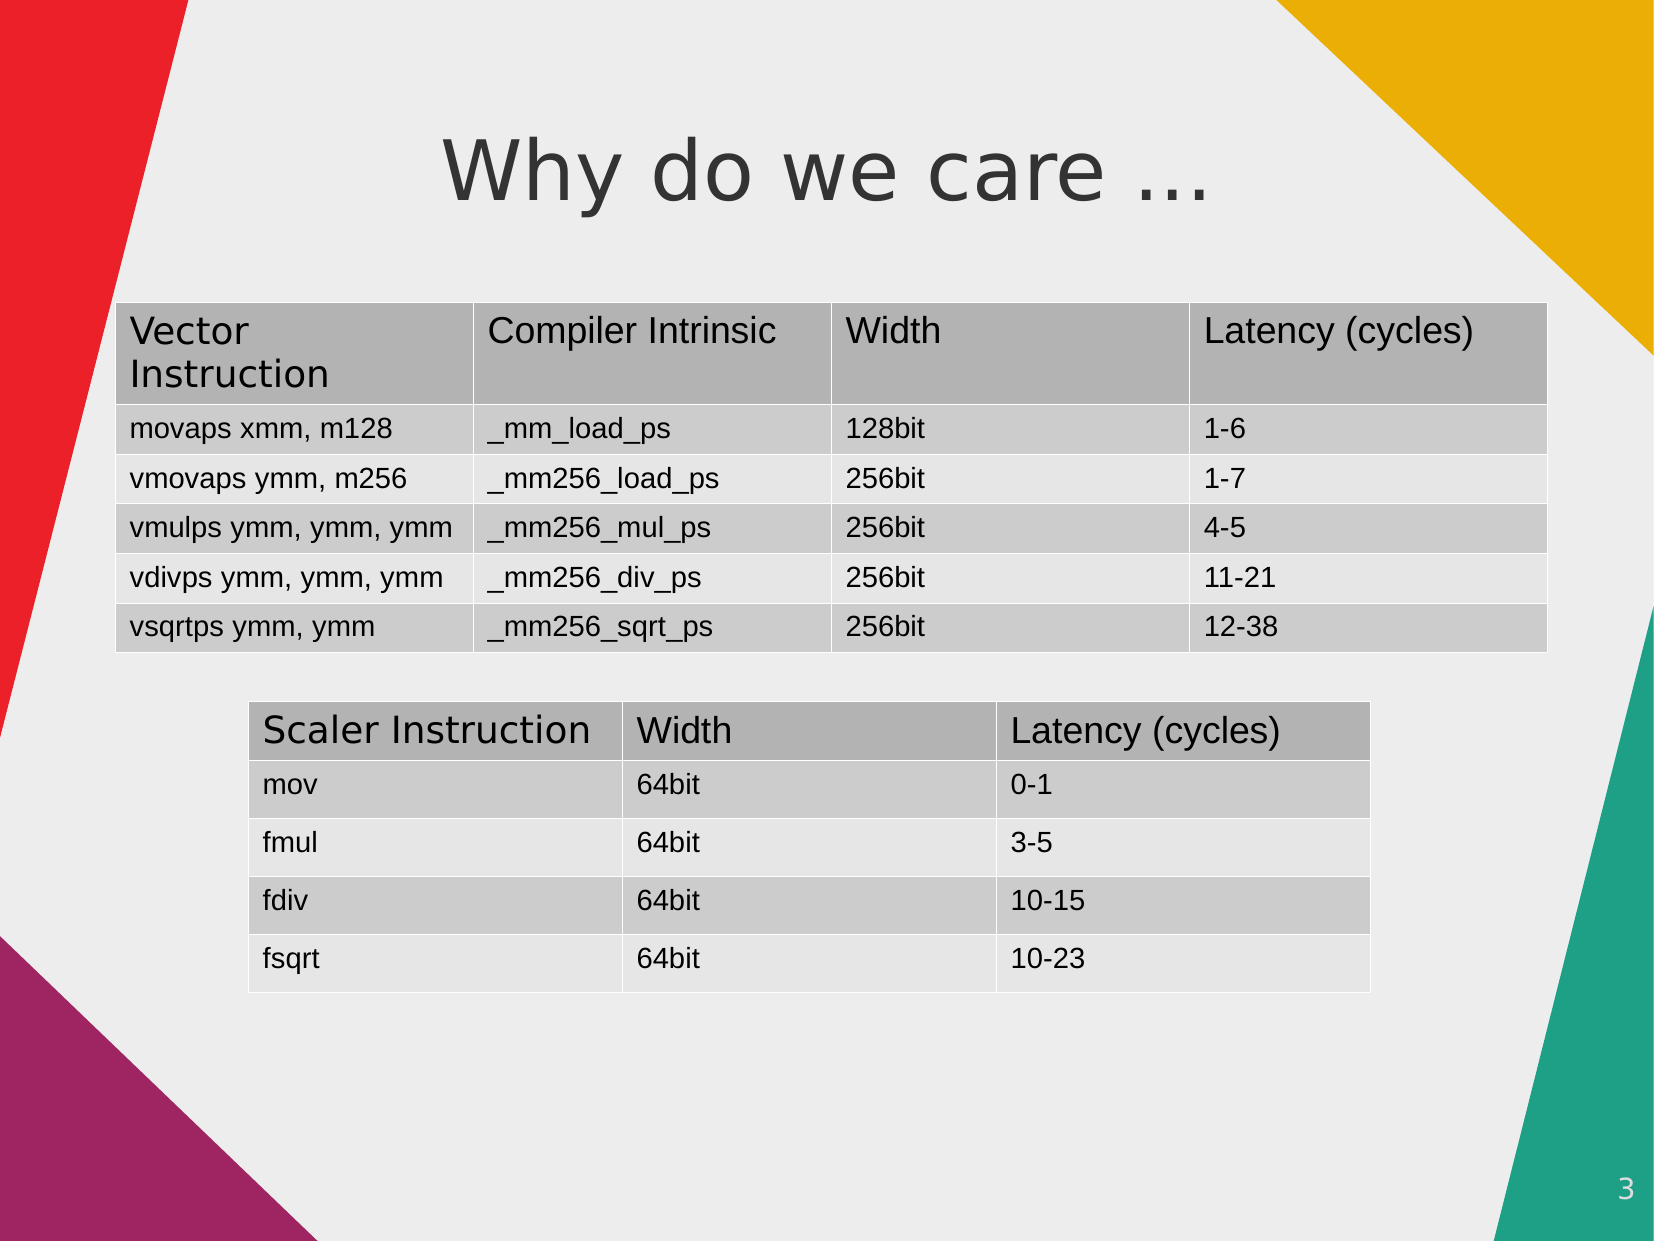

# Why do we care ...
| Vector Instruction | Compiler Intrinsic | Width | Latency (cycles) |
| --- | --- | --- | --- |
| movaps xmm, m128 | \_mm\_load\_ps | 128bit | 1-6 |
| vmovaps ymm, m256 | \_mm256\_load\_ps | 256bit | 1-7 |
| vmulps ymm, ymm, ymm | \_mm256\_mul\_ps | 256bit | 4-5 |
| vdivps ymm, ymm, ymm | \_mm256\_div\_ps | 256bit | 11-21 |
| vsqrtps ymm, ymm | \_mm256\_sqrt\_ps | 256bit | 12-38 |
| Scaler Instruction | Width | Latency (cycles) |
| --- | --- | --- |
| mov | 64bit | 0-1 |
| fmul | 64bit | 3-5 |
| fdiv | 64bit | 10-15 |
| fsqrt | 64bit | 10-23 |
3